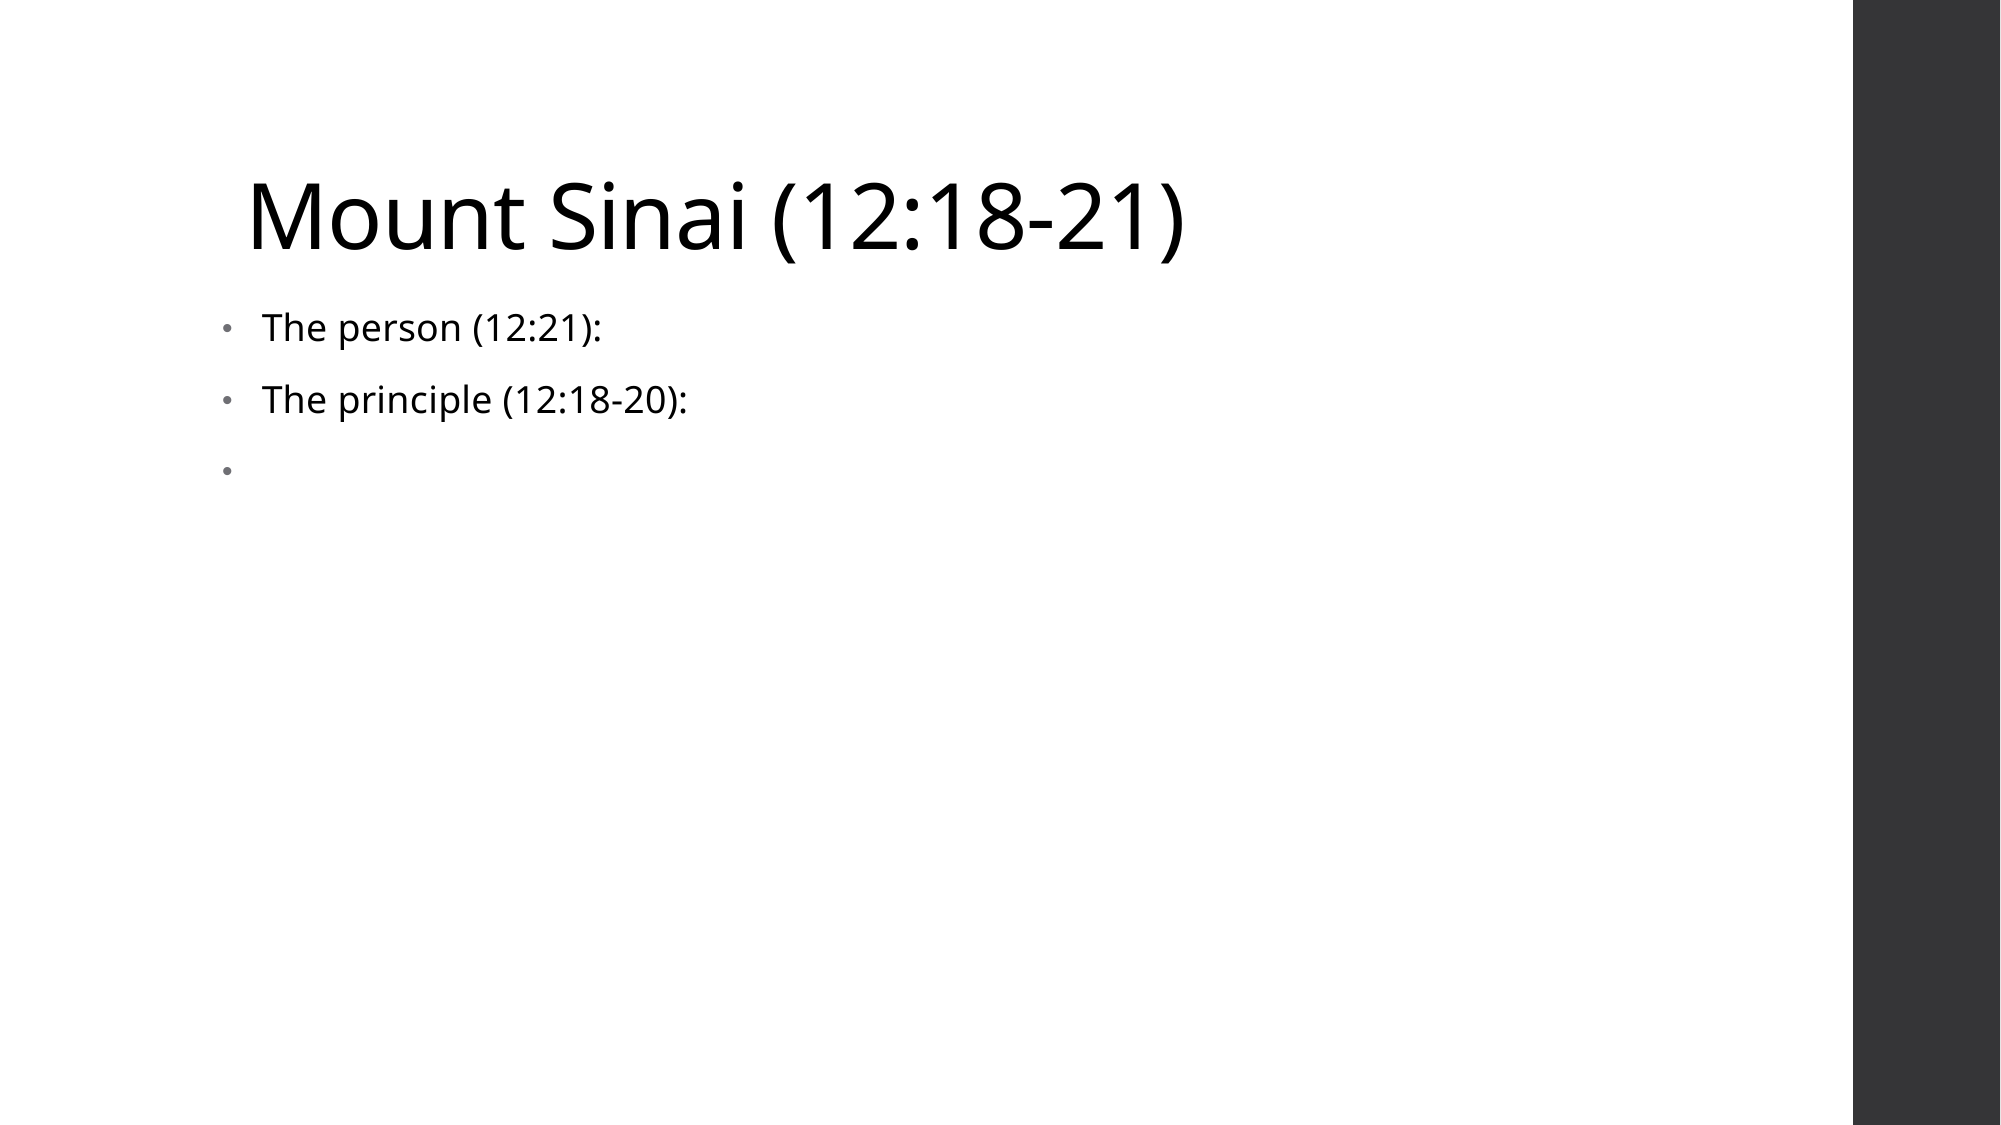

# Mount Sinai (12:18-21)
 The person (12:21):
 The principle (12:18-20):